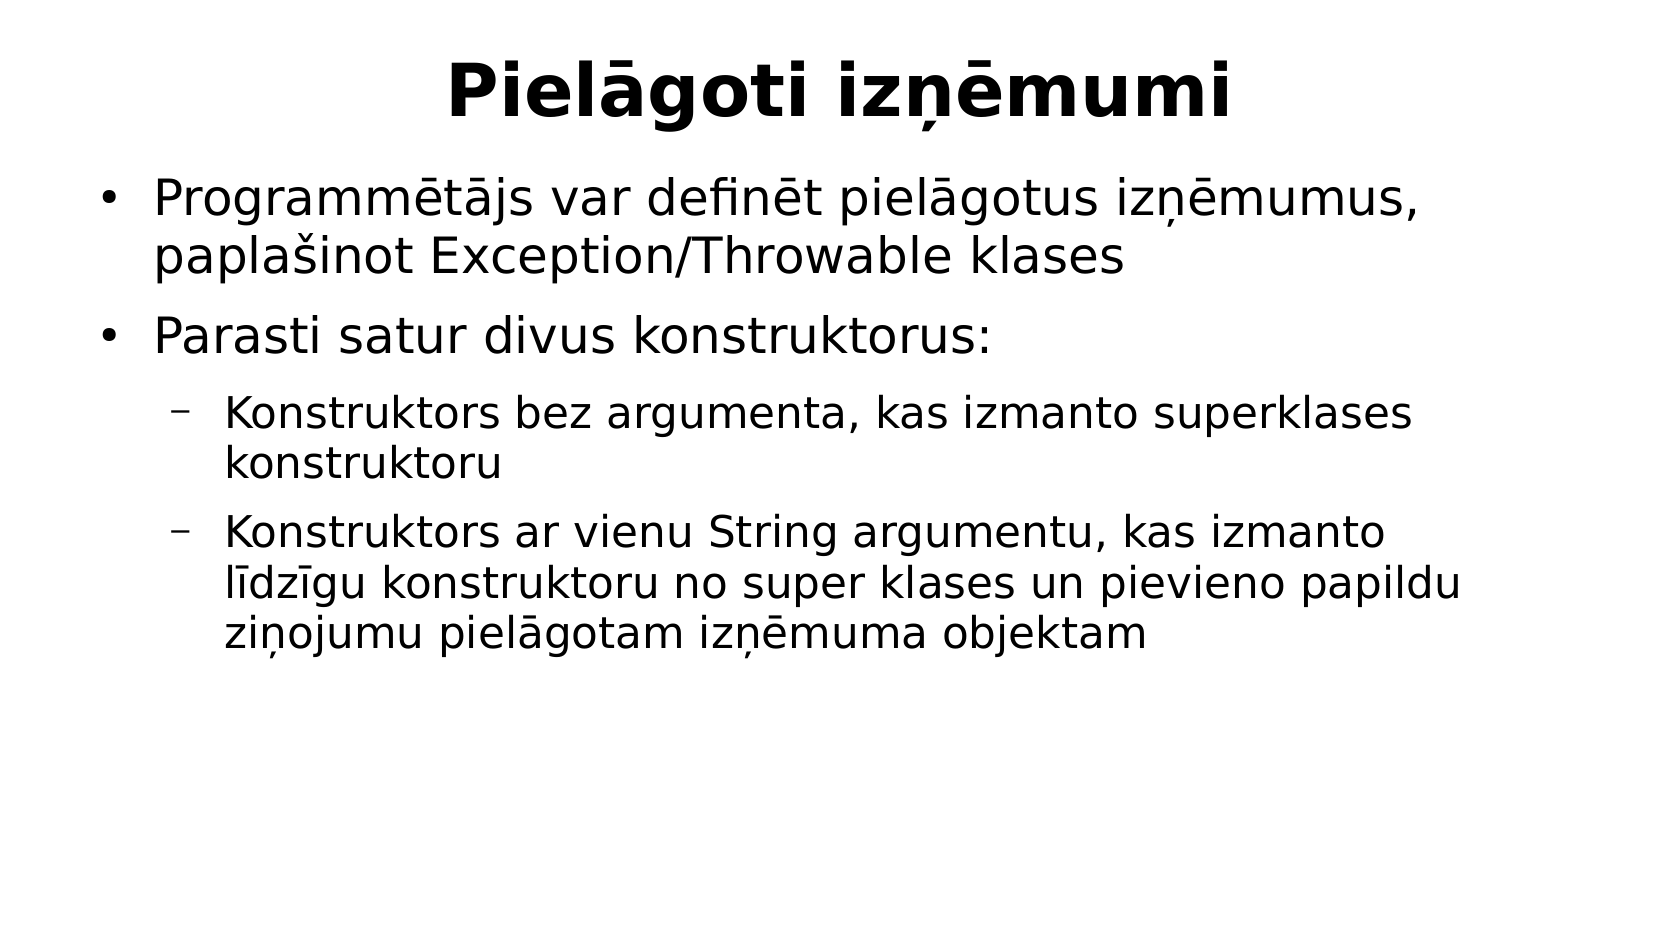

# Pielāgoti izņēmumi
Programmētājs var definēt pielāgotus izņēmumus, paplašinot Exception/Throwable klases
Parasti satur divus konstruktorus:
Konstruktors bez argumenta, kas izmanto superklases konstruktoru
Konstruktors ar vienu String argumentu, kas izmanto līdzīgu konstruktoru no super klases un pievieno papildu ziņojumu pielāgotam izņēmuma objektam